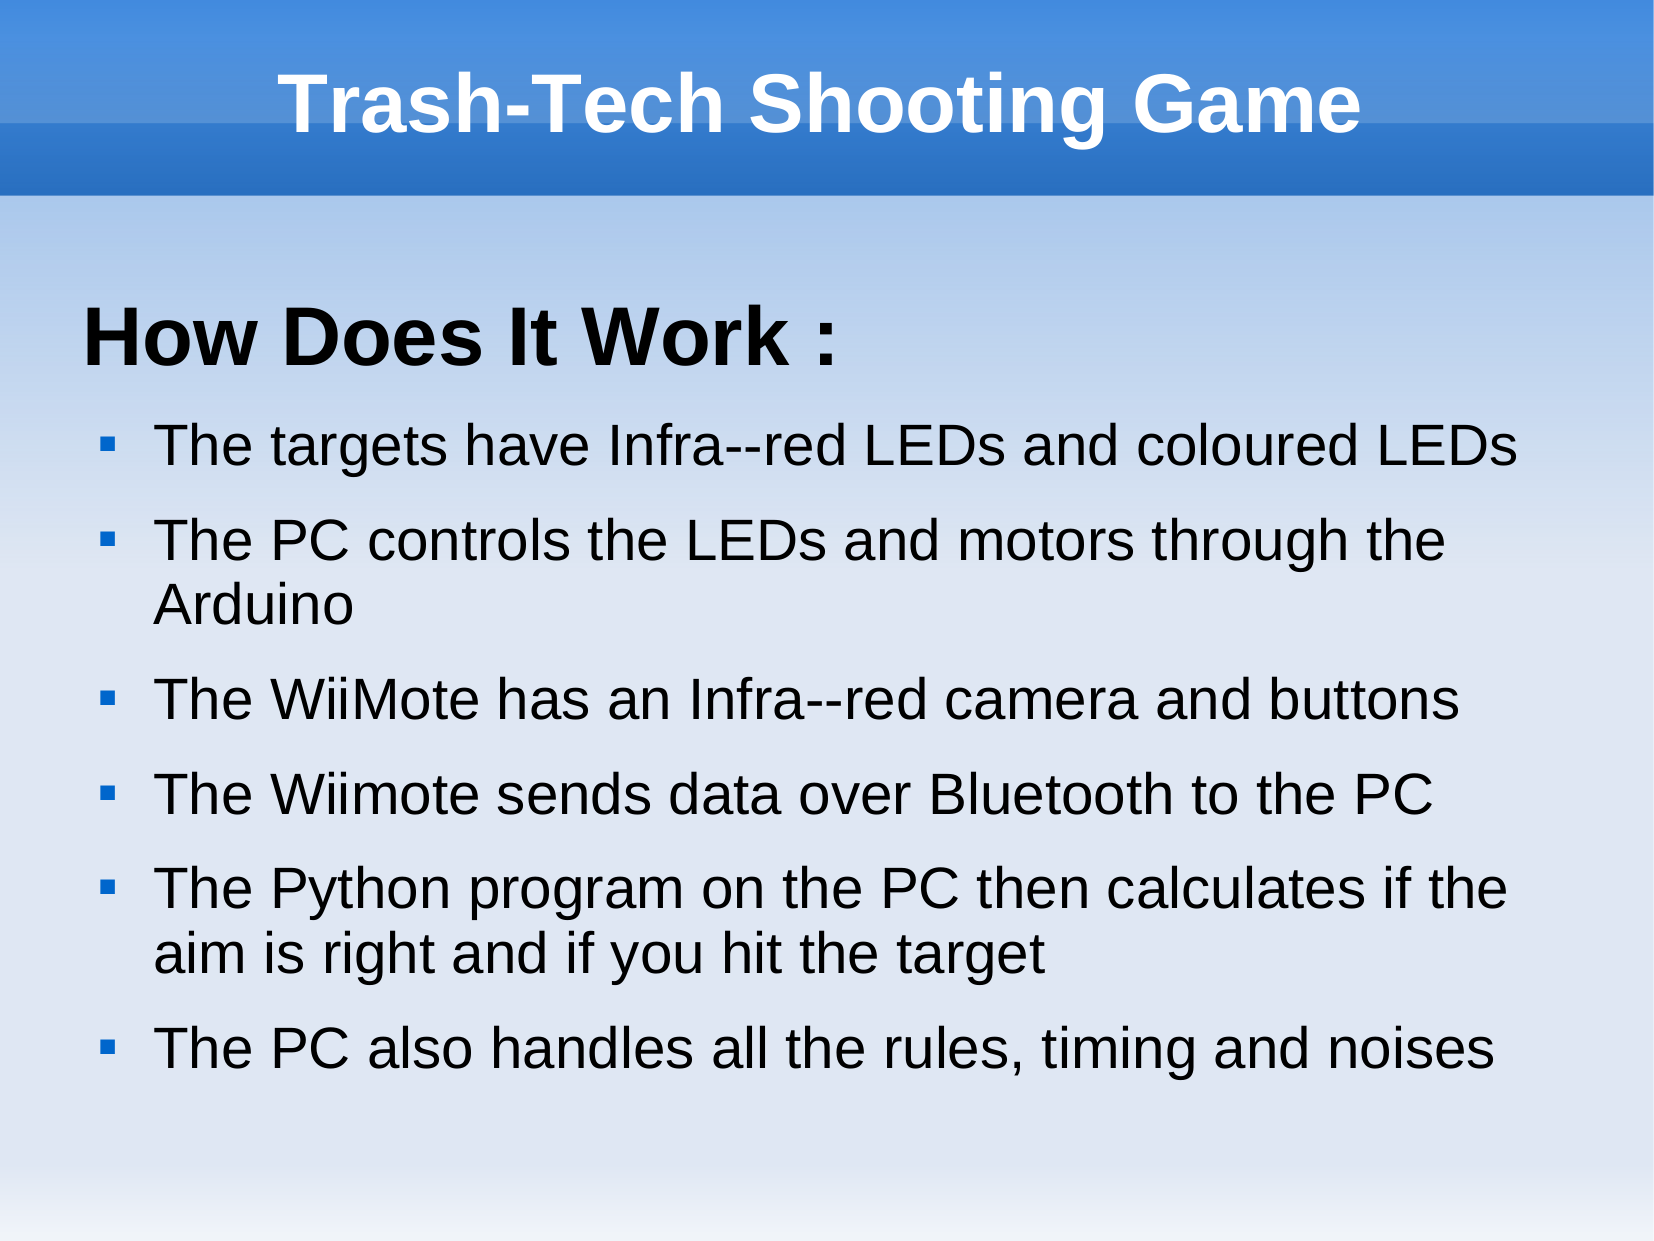

# Trash-Tech Shooting Game
How Does It Work :
The targets have Infra--red LEDs and coloured LEDs
The PC controls the LEDs and motors through the Arduino
The WiiMote has an Infra--red camera and buttons
The Wiimote sends data over Bluetooth to the PC
The Python program on the PC then calculates if the aim is right and if you hit the target
The PC also handles all the rules, timing and noises